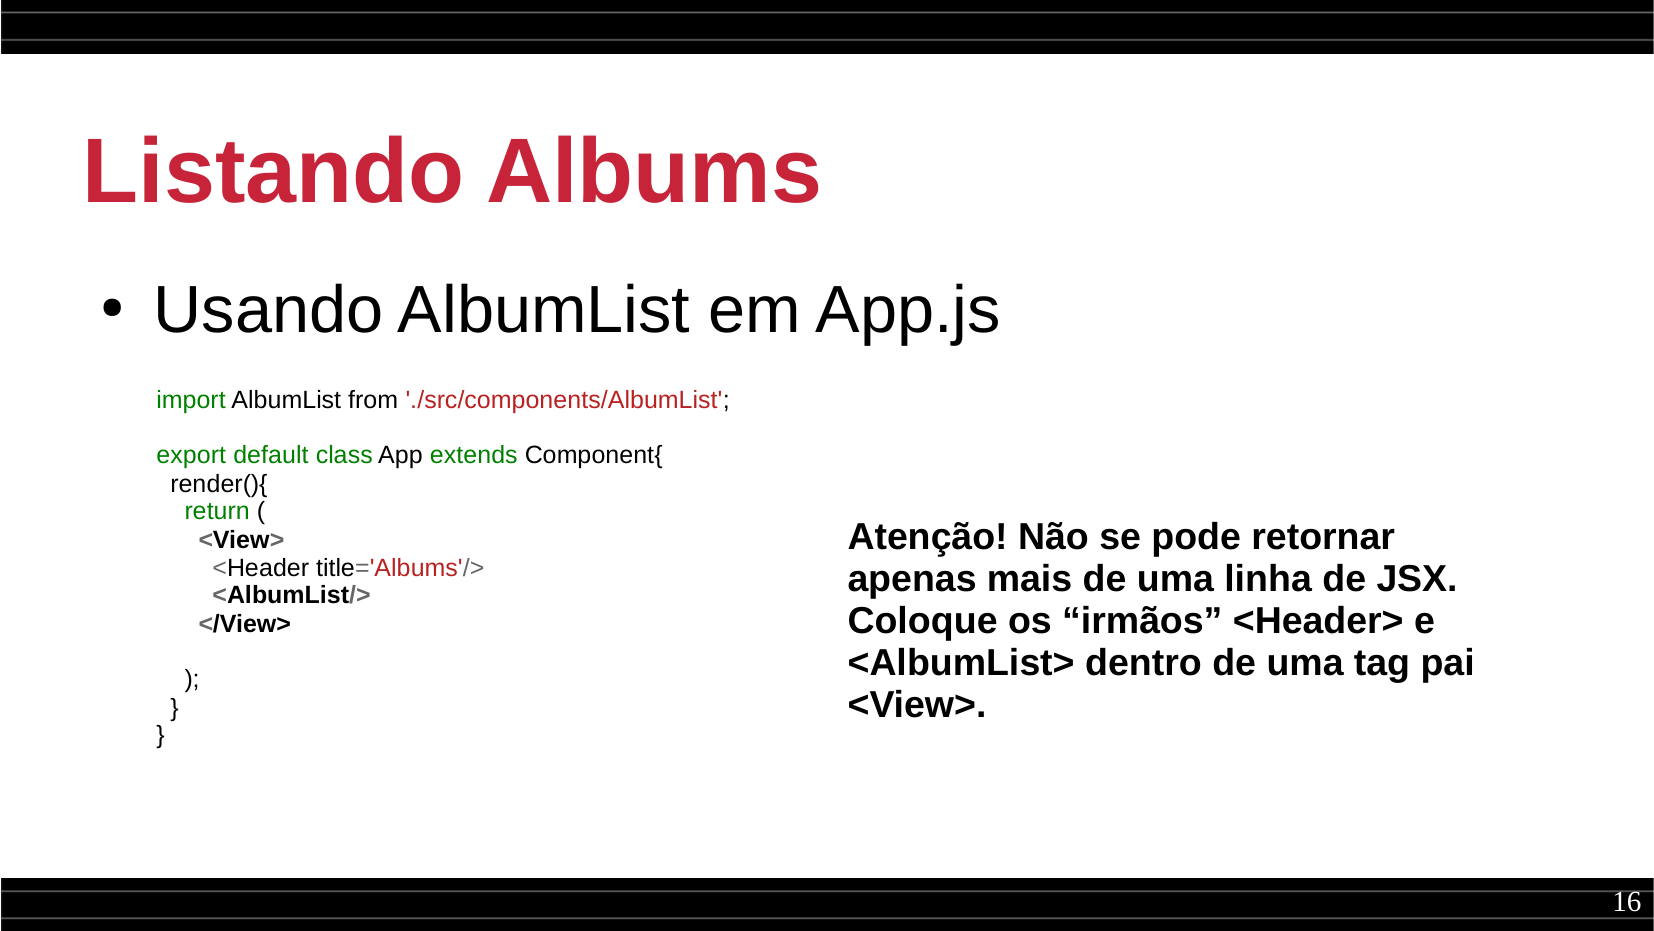

# Listando Albums
Usando AlbumList em App.js
import AlbumList from './src/components/AlbumList';
export default class App extends Component{
 render(){
 return (
 <View>
 <Header title='Albums'/>
 <AlbumList/>
 </View>
 );
 }
}
Atenção! Não se pode retornar
apenas mais de uma linha de JSX.
Coloque os “irmãos” <Header> e
<AlbumList> dentro de uma tag pai
<View>.